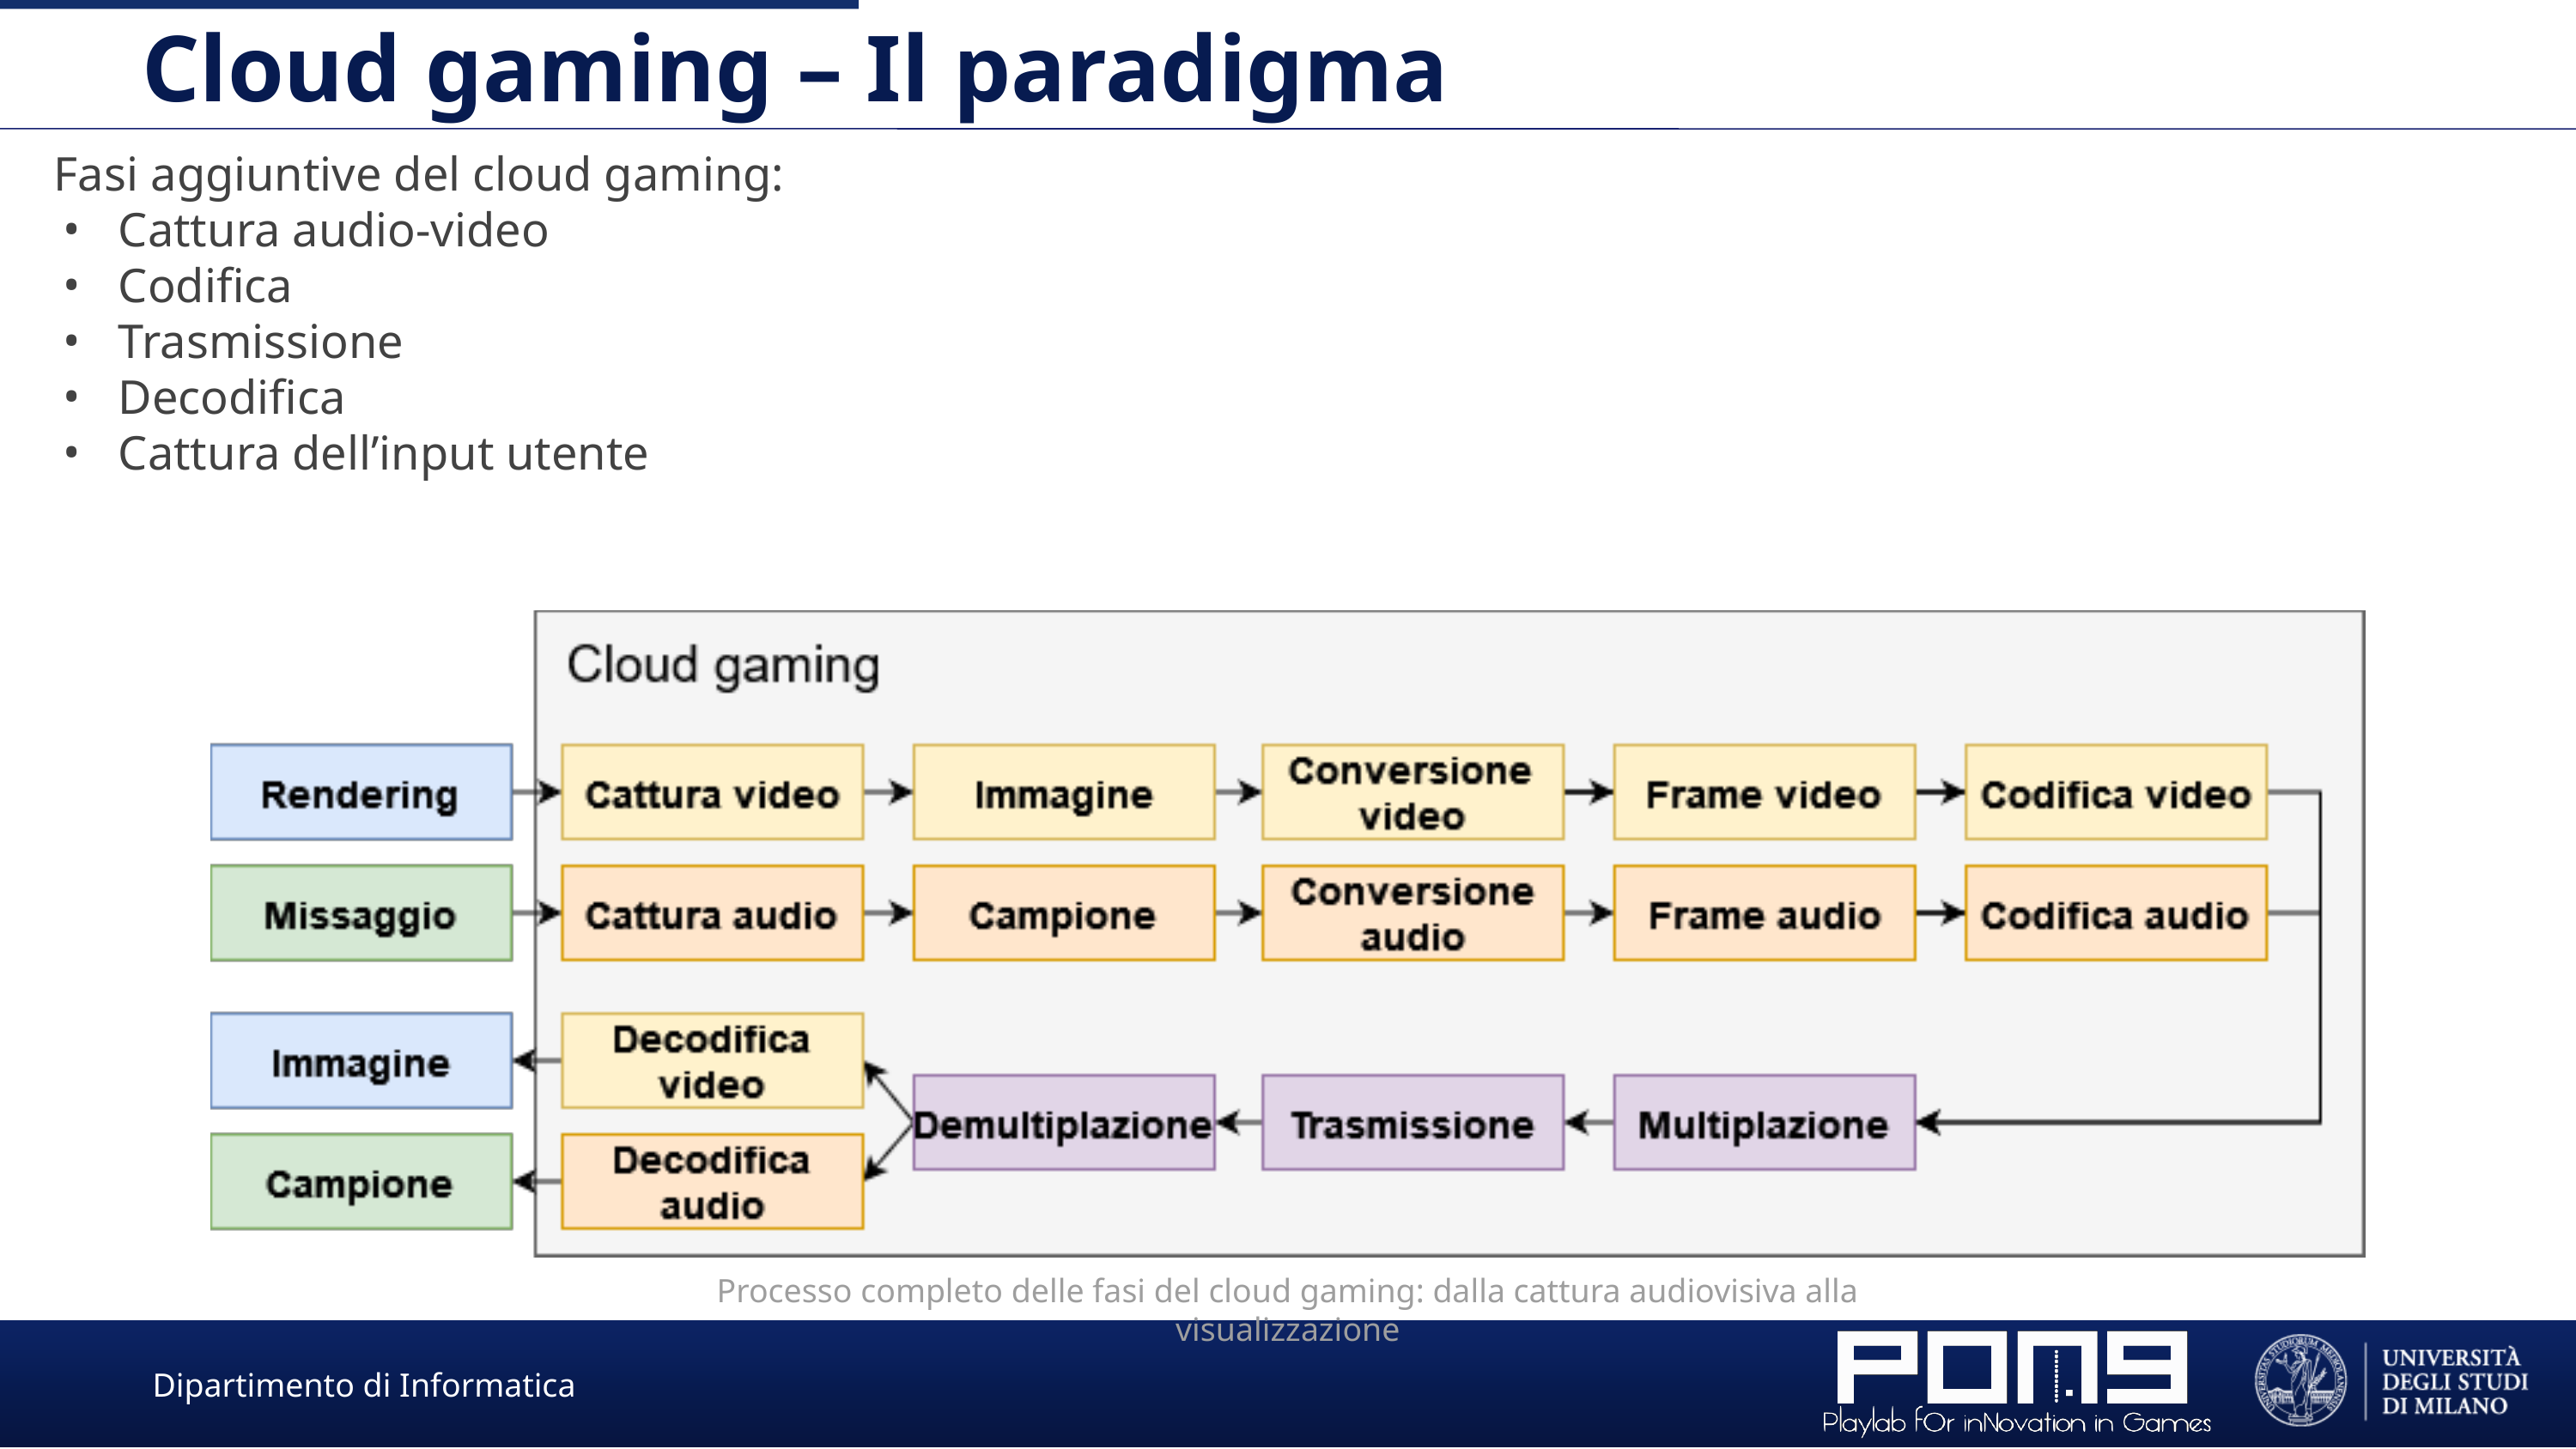

# Cloud gaming – Il paradigma
Fasi aggiuntive del cloud gaming:
Cattura audio-video
Codifica
Trasmissione
Decodifica
Cattura dell’input utente
Processo completo delle fasi del cloud gaming: dalla cattura audiovisiva alla visualizzazione
Dipartimento di Informatica